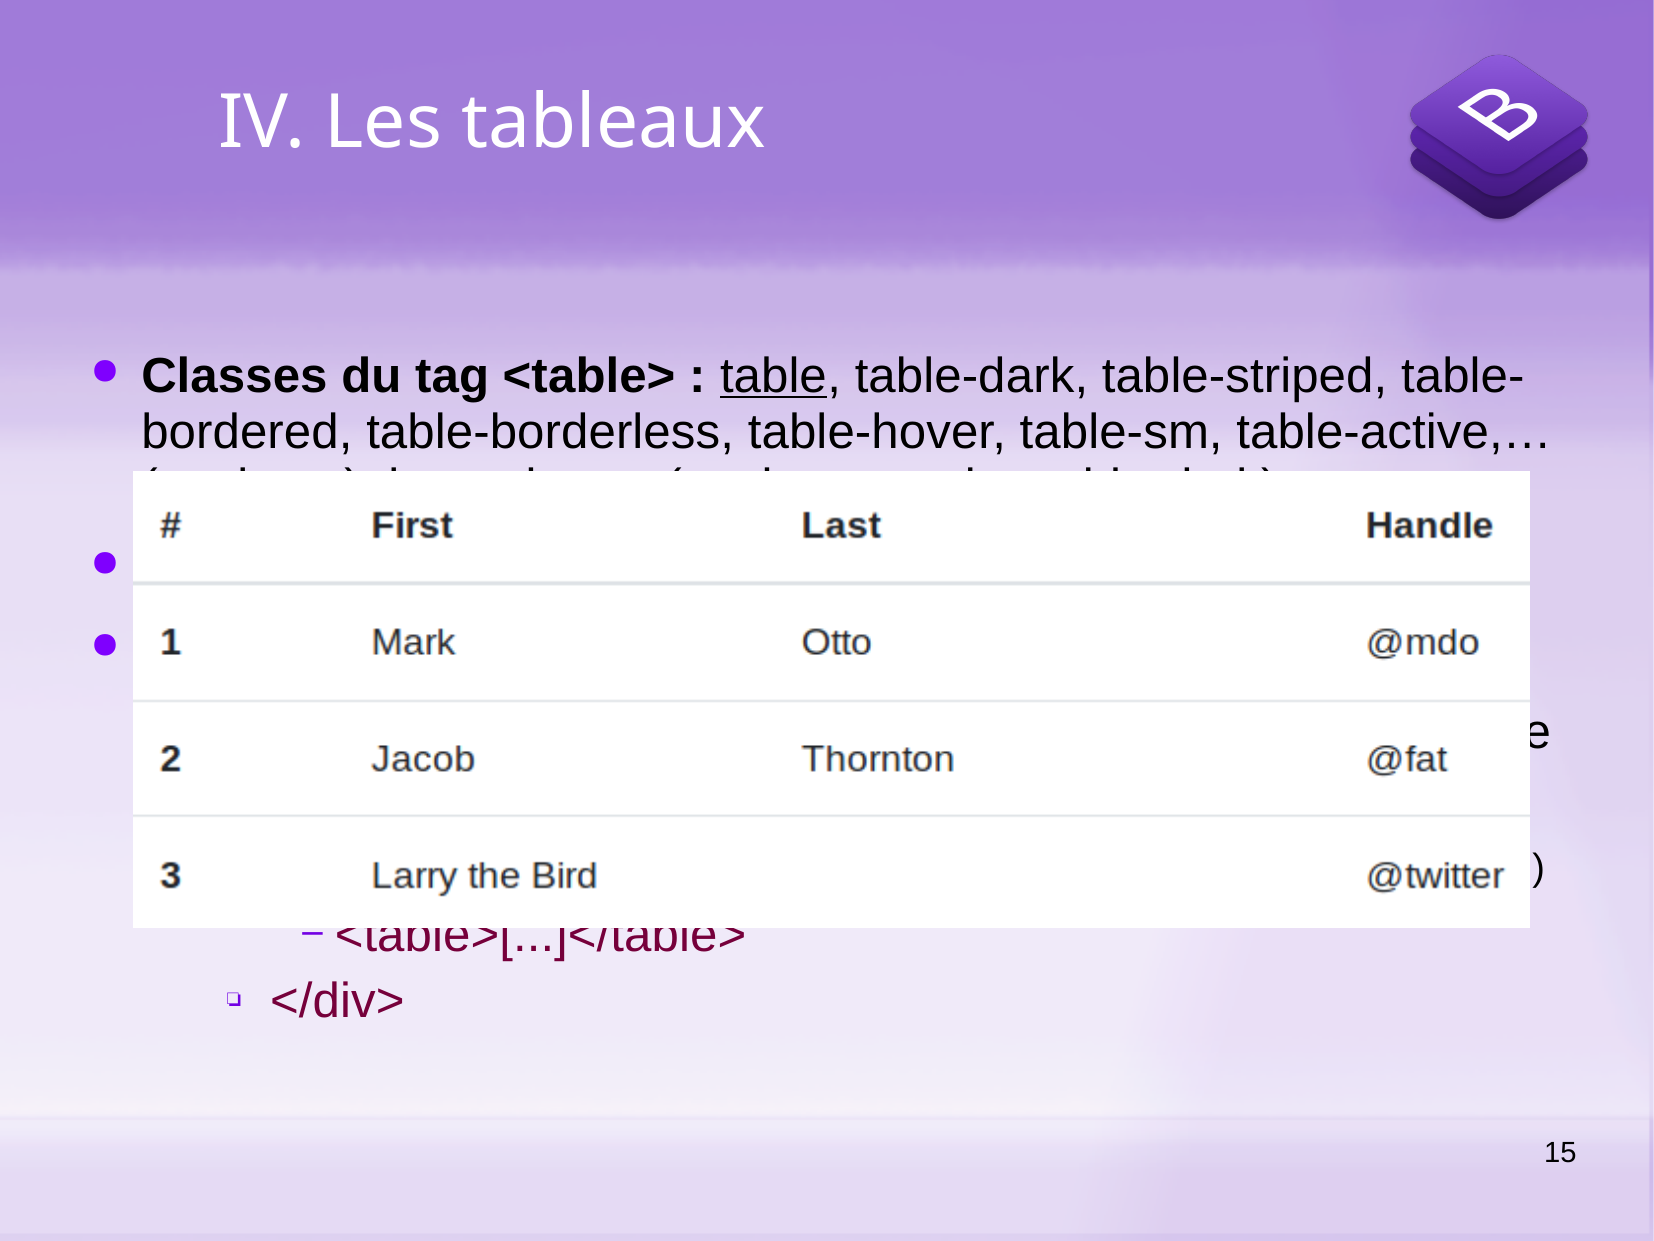

# IV. Les tableaux
Classes du tag <table> : table, table-dark, table-striped, table-bordered, table-borderless, table-hover, table-sm, table-active,… (couleurs), bg-active,… (couleurs sur les table-dark)
Classes du tag <thead> : thead-light, thead-dark
Rendre un tableau responsive
Pour cela il faut une div ou section contenant la table de cette manière :
<div class=’table-responsive’> (ou table-responsive-## (xs, sm,...))
<table>[...]</table>
</div>
15